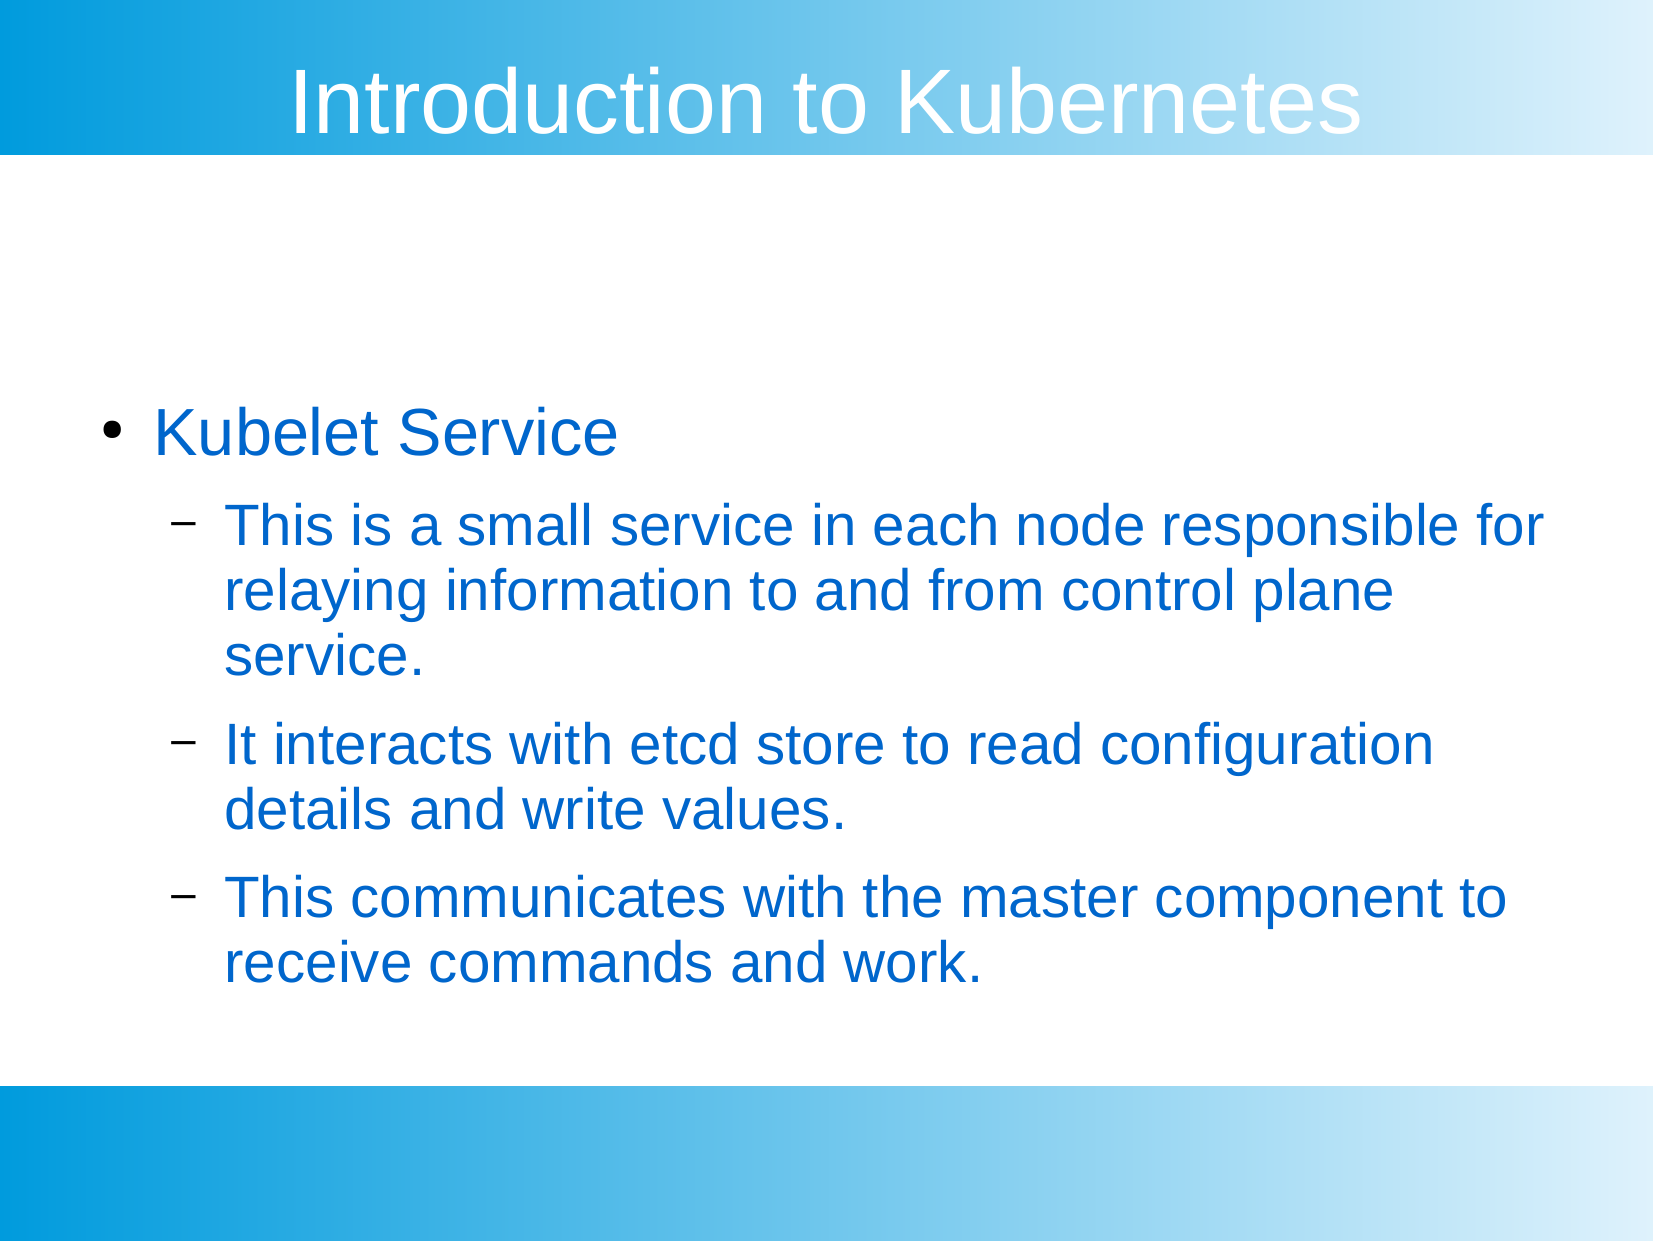

# Introduction to Kubernetes
Kubelet Service
This is a small service in each node responsible for relaying information to and from control plane service.
It interacts with etcd store to read configuration details and write values.
This communicates with the master component to receive commands and work.